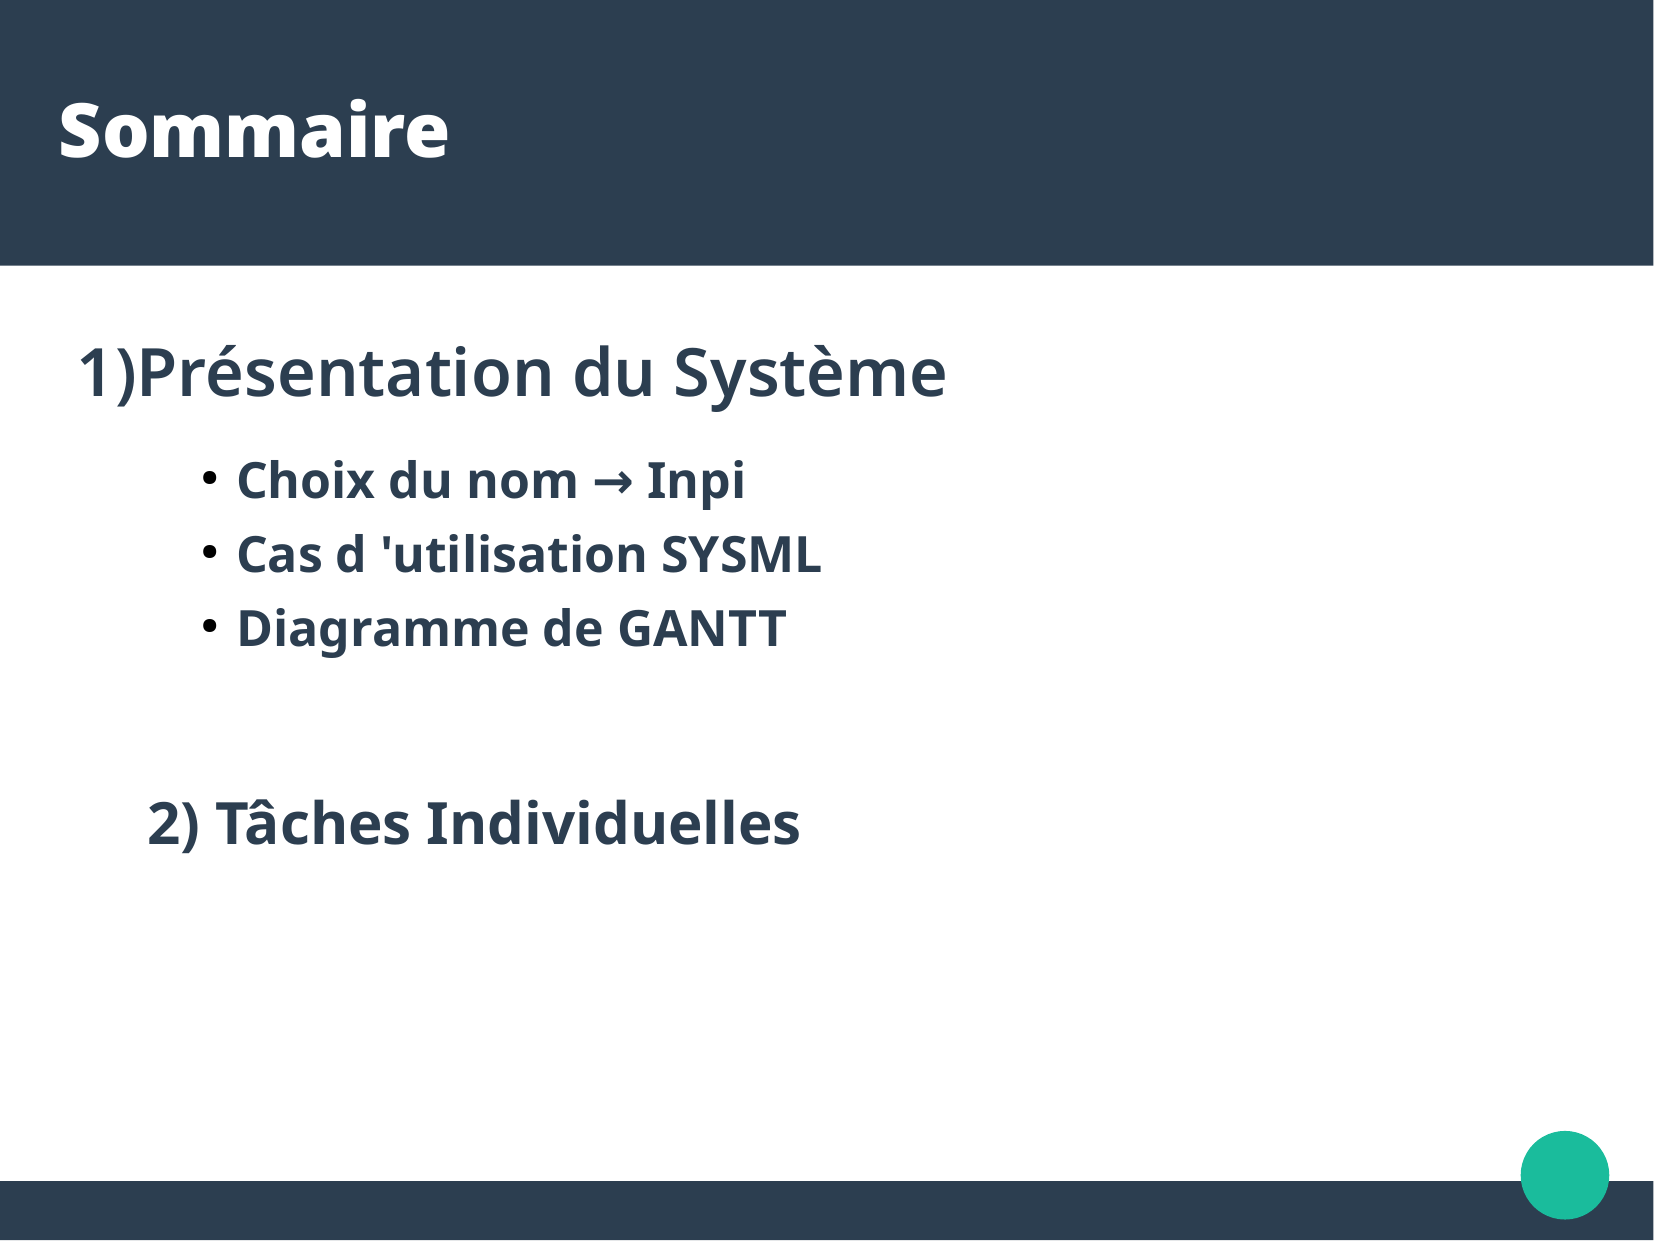

# Sommaire
Présentation du Système
Choix du nom → Inpi
Cas d 'utilisation SYSML
Diagramme de GANTT
2) Tâches Individuelles